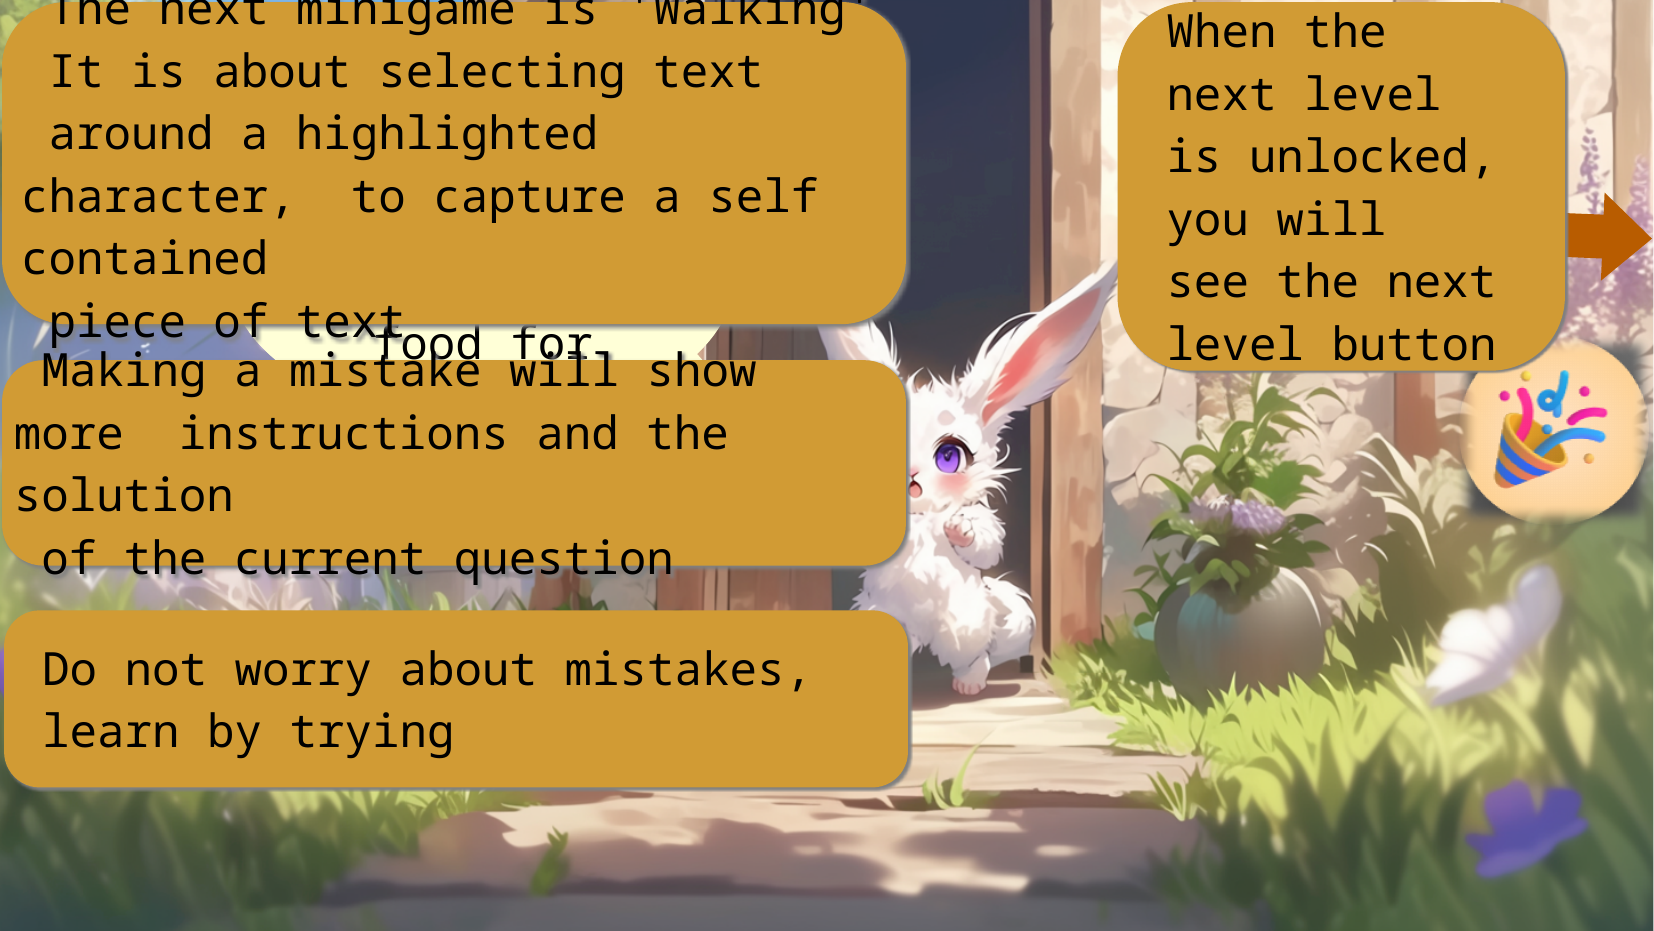

The next minigame is 'Walking'
 It is about selecting text
 around a highlighted character, to capture a self contained
 piece of text
 When the
 next level
 is unlocked,
 you will
 see the next
 level button
Follow me
out to gather some food for dinner
Follow me
out to gather some food for dinner
 Making a mistake will show more instructions and the solution
 of the current question
 Do not worry about mistakes,
 learn by trying